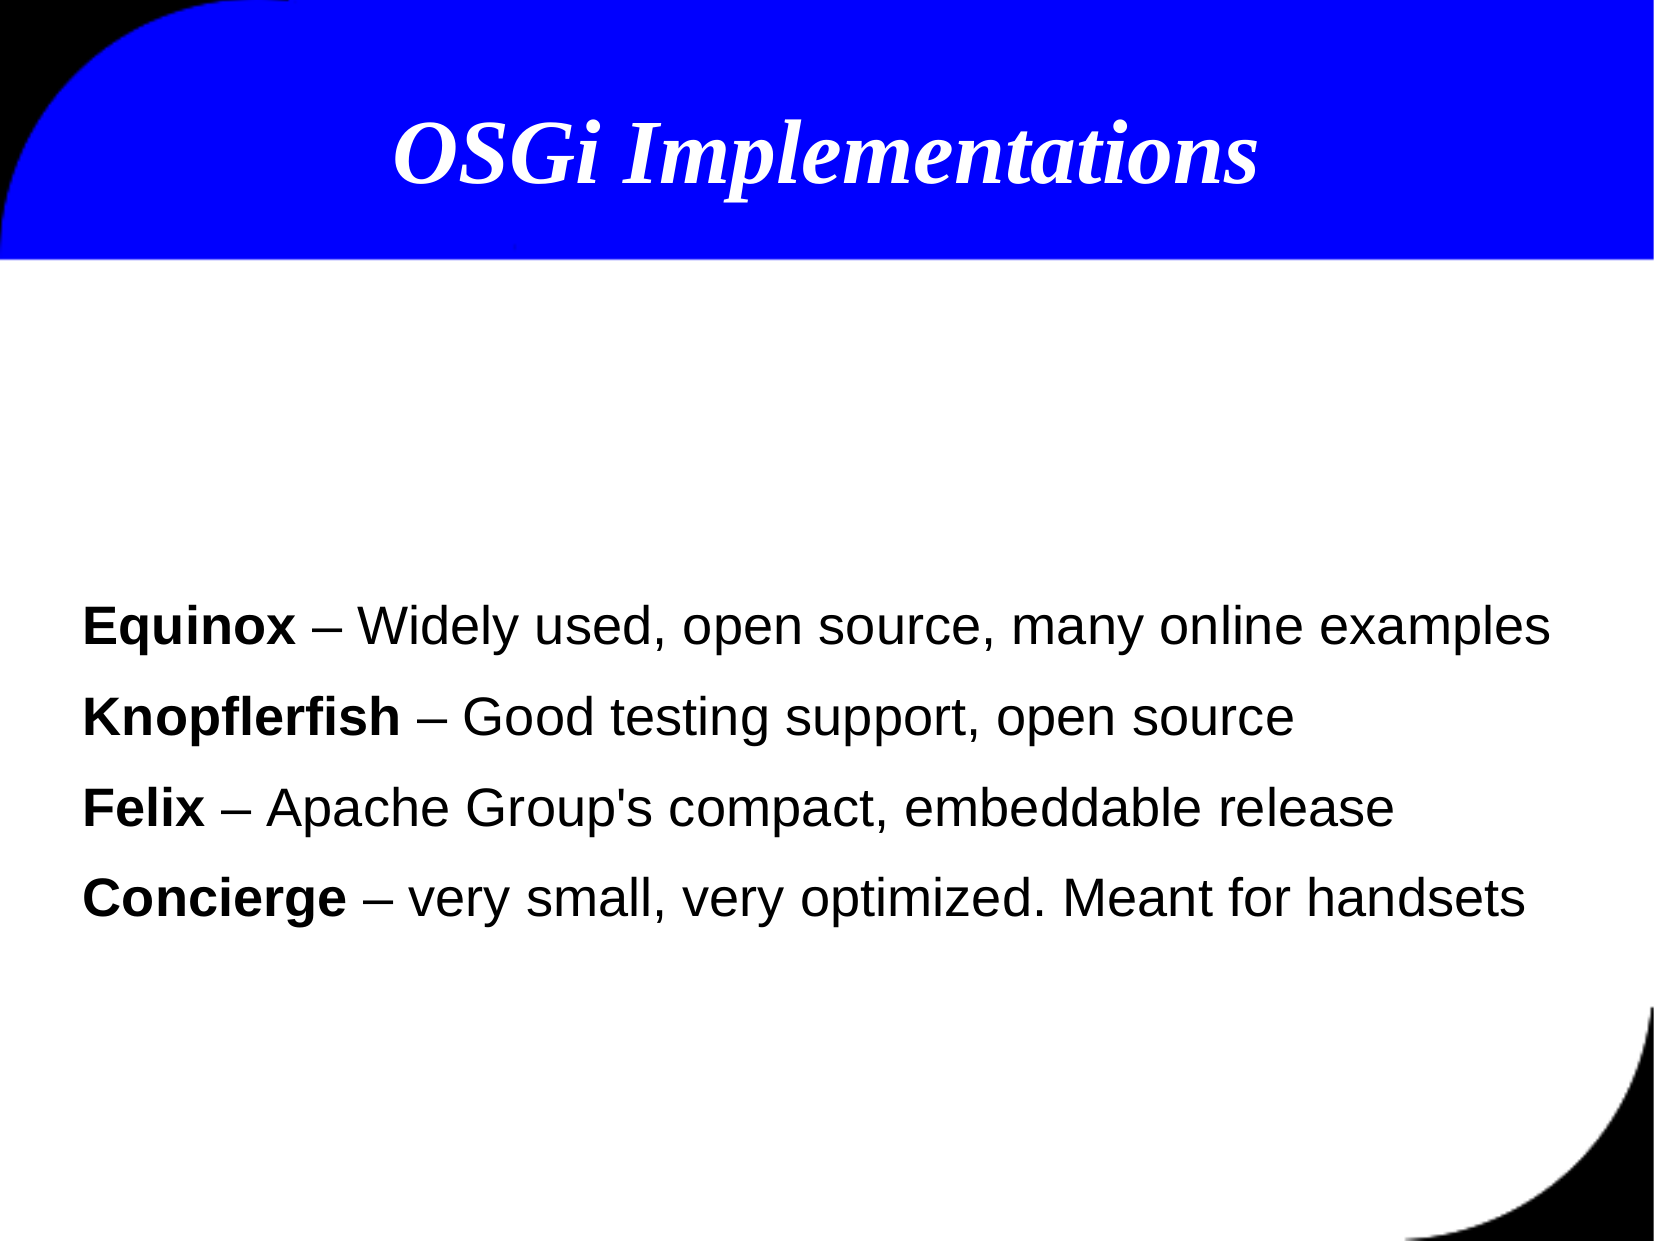

# OSGi Implementations
Equinox – Widely used, open source, many online examples
Knopflerfish – Good testing support, open source
Felix – Apache Group's compact, embeddable release
Concierge – very small, very optimized. Meant for handsets